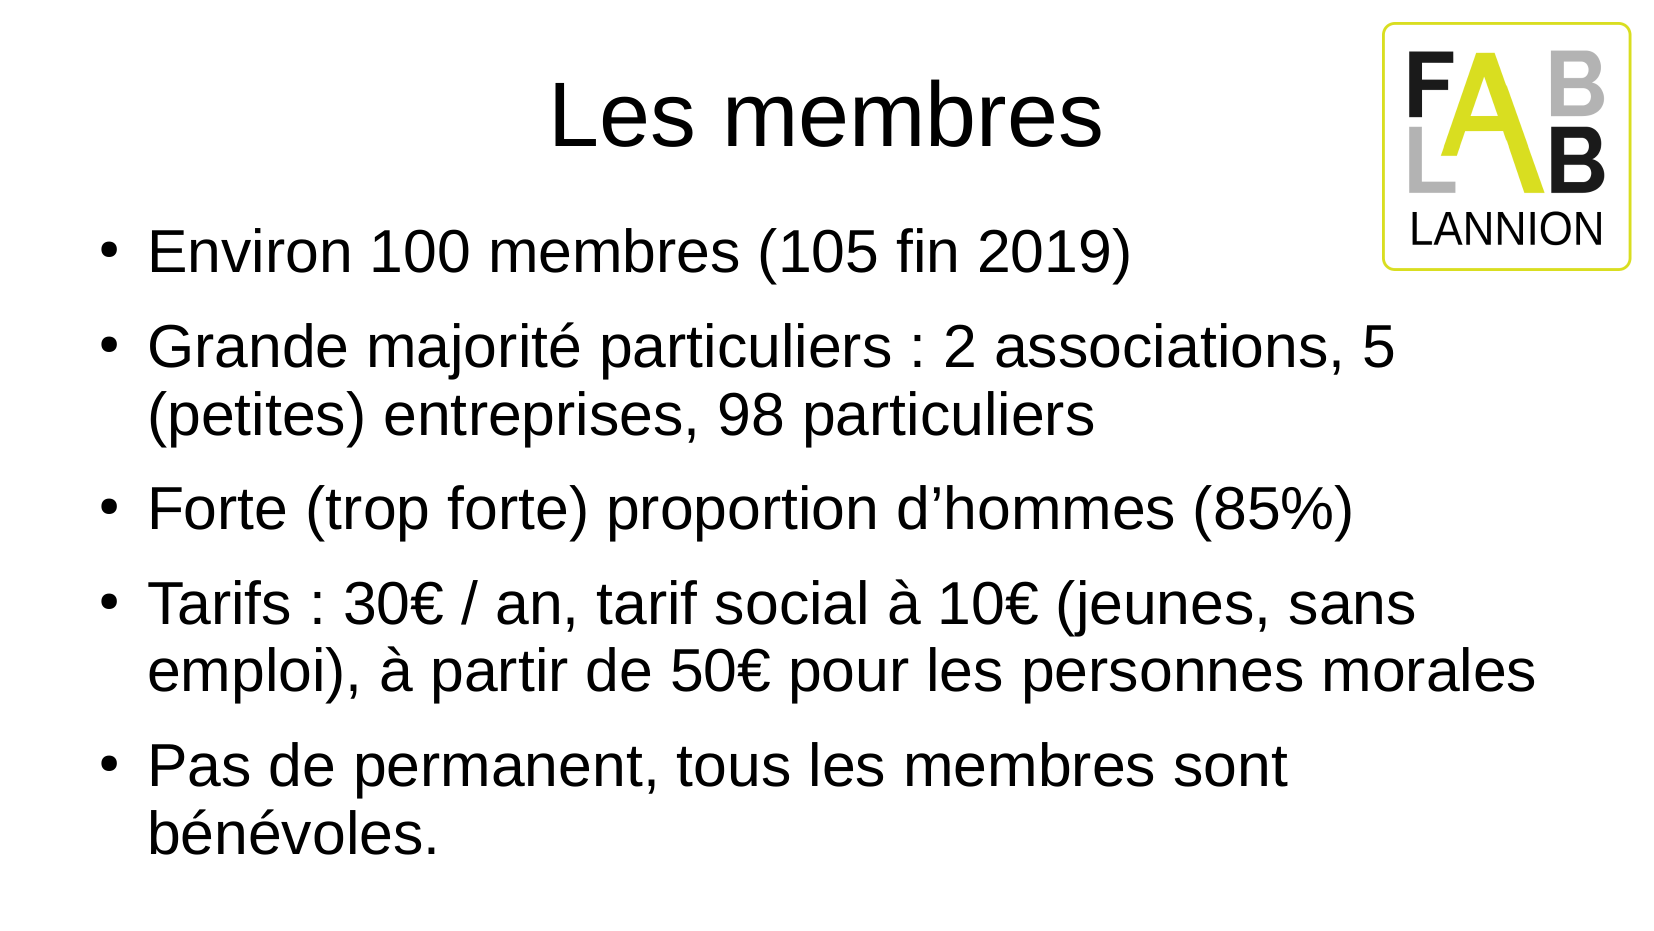

# Les membres
Environ 100 membres (105 fin 2019)
Grande majorité particuliers : 2 associations, 5 (petites) entreprises, 98 particuliers
Forte (trop forte) proportion d’hommes (85%)
Tarifs : 30€ / an, tarif social à 10€ (jeunes, sans emploi), à partir de 50€ pour les personnes morales
Pas de permanent, tous les membres sont bénévoles.